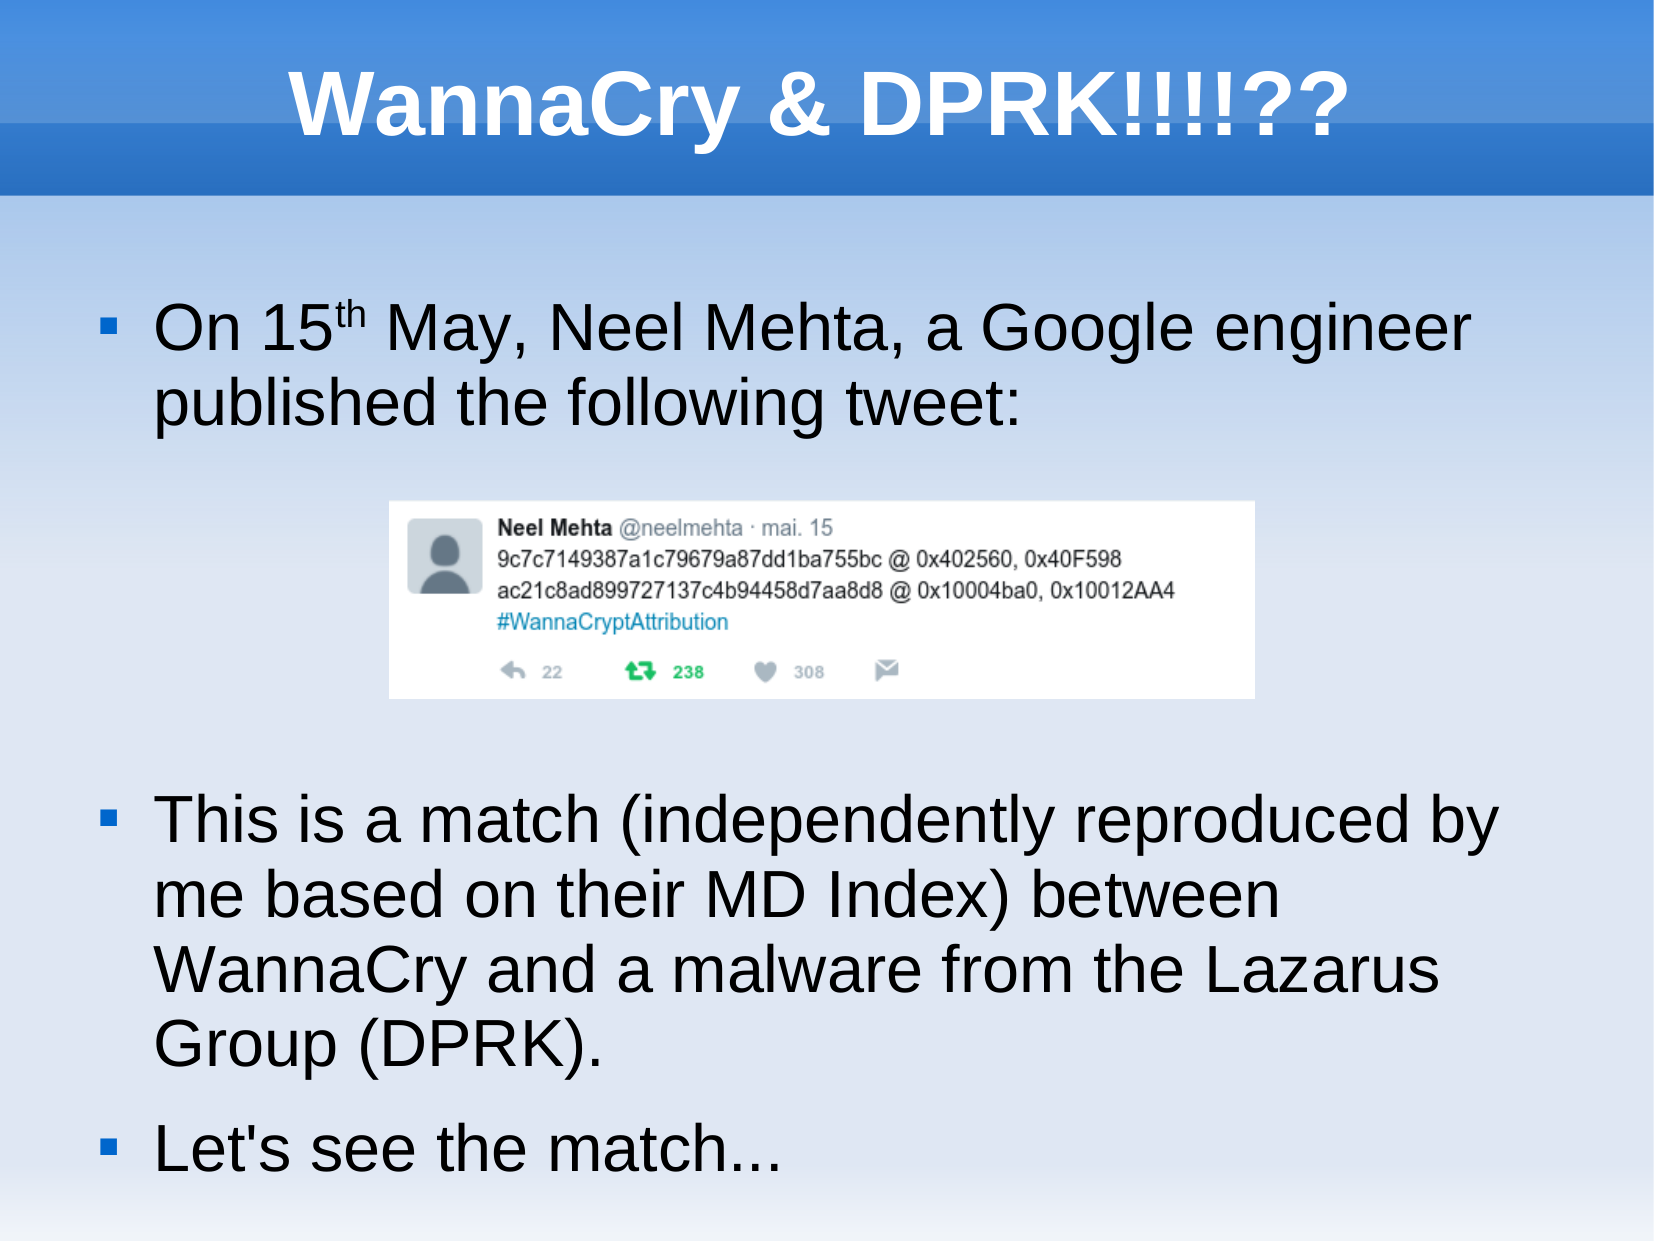

# WannaCry & DPRK!!!!??
On 15th May, Neel Mehta, a Google engineer published the following tweet:
This is a match (independently reproduced by me based on their MD Index) between WannaCry and a malware from the Lazarus Group (DPRK).
Let's see the match...